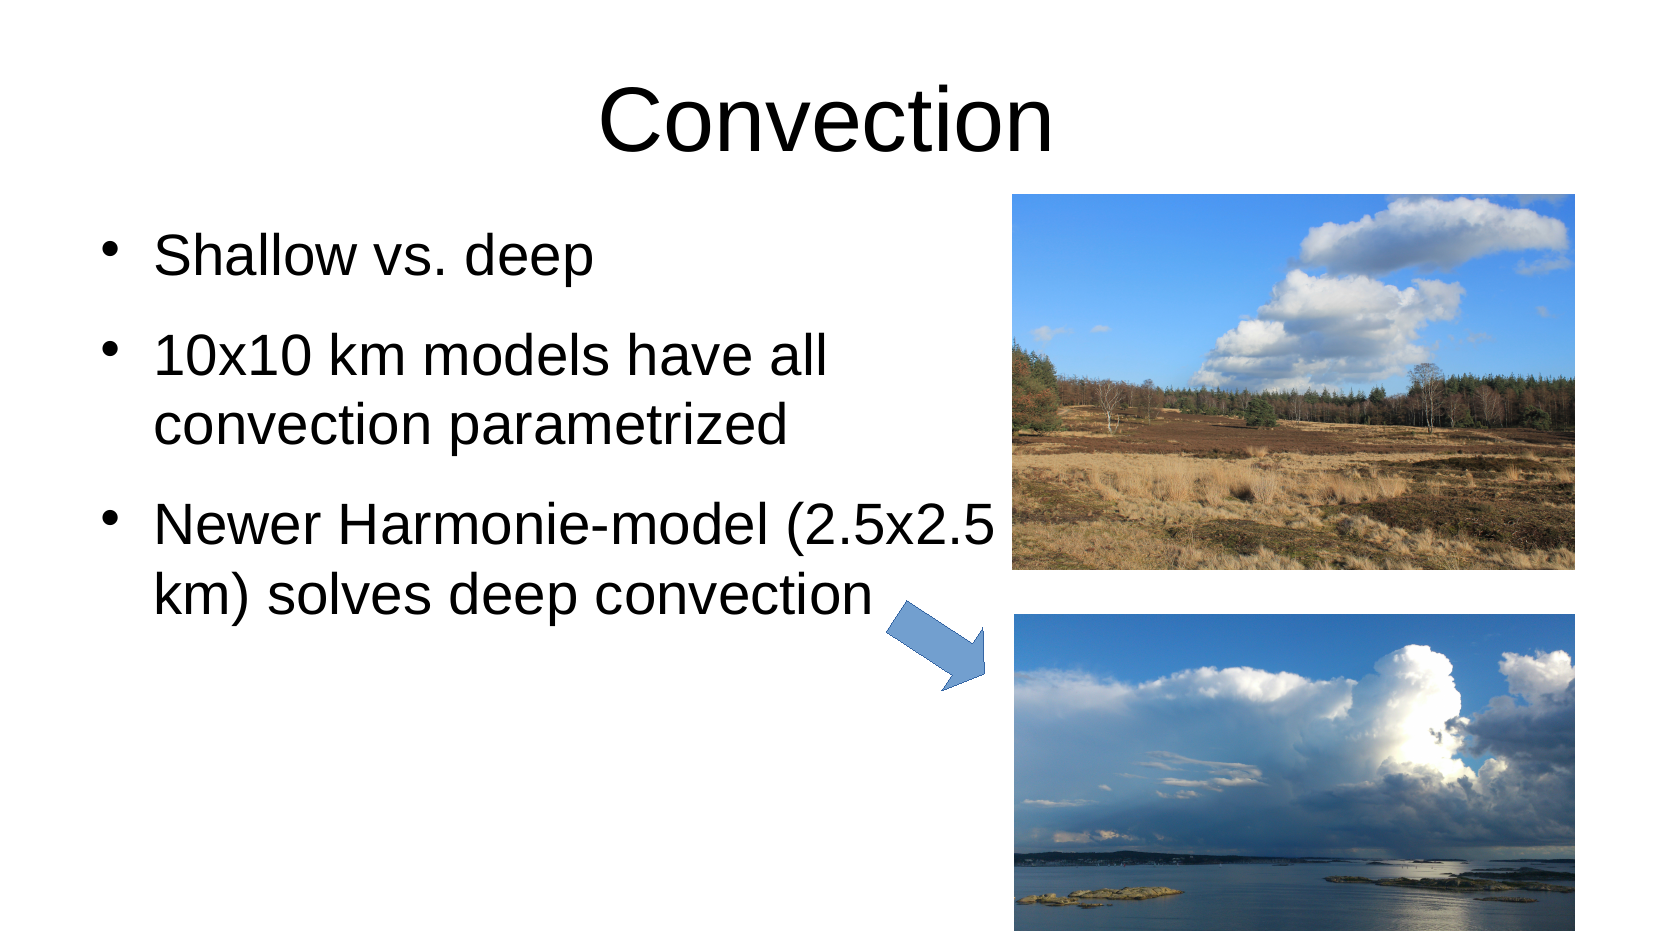

Convection
Shallow vs. deep
10x10 km models have all convection parametrized
Newer Harmonie-model (2.5x2.5 km) solves deep convection